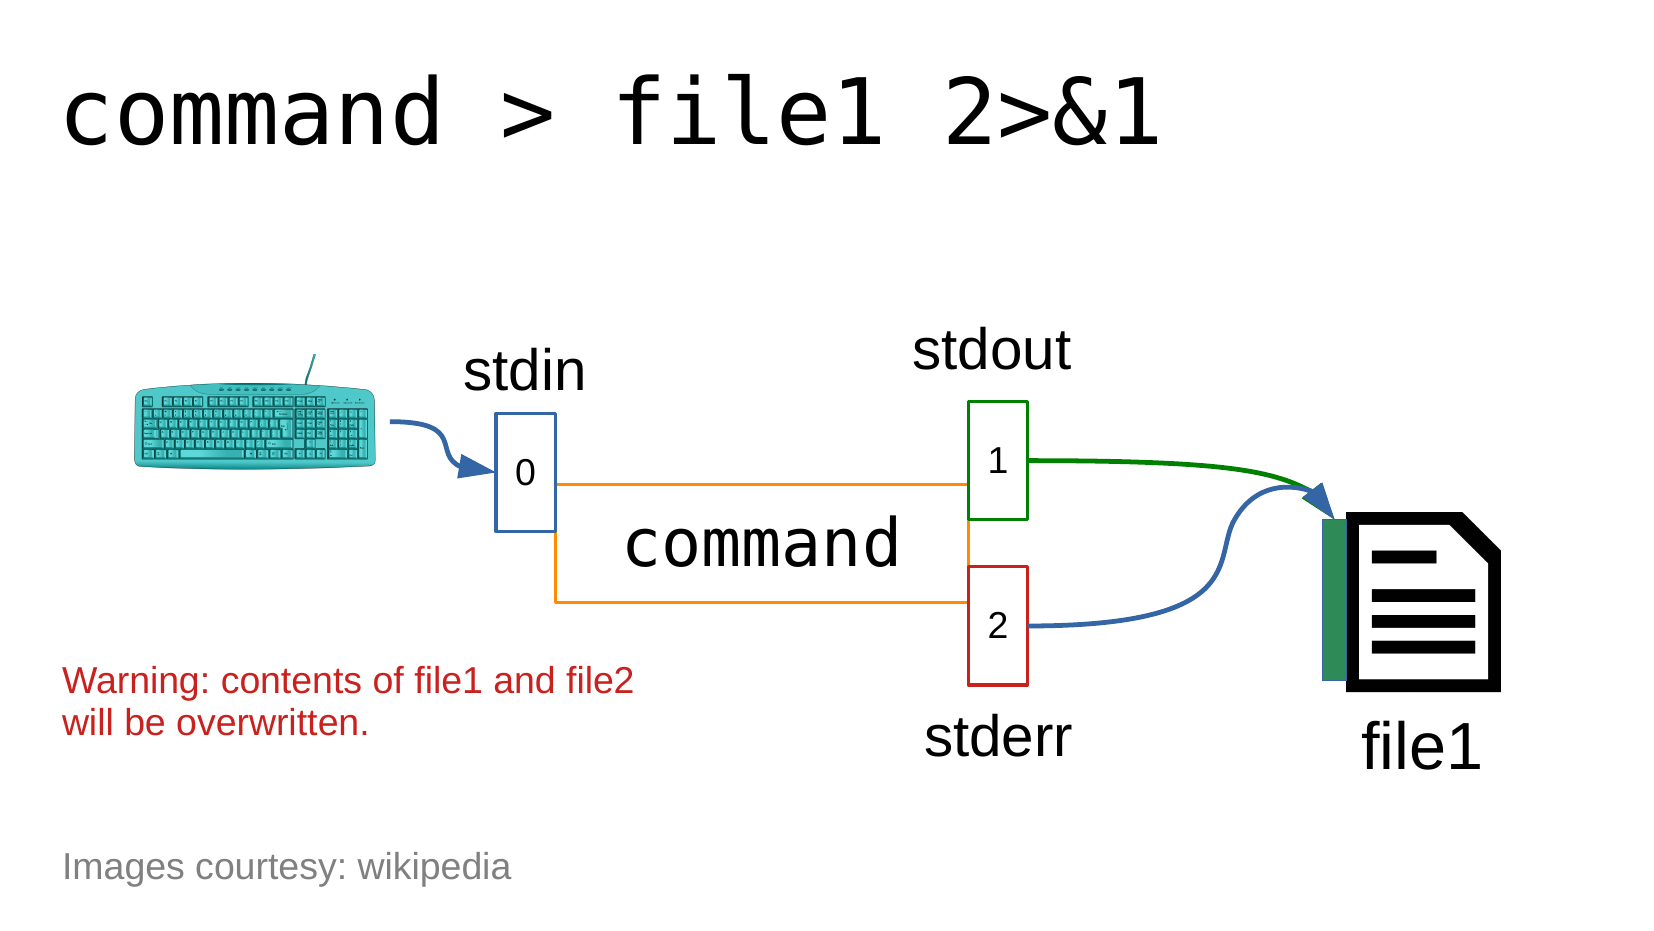

# command > file1 2>&1
stdout
stdin
1
0
command
2
Warning: contents of file1 and file2
will be overwritten.
stderr
file1
Images courtesy: wikipedia